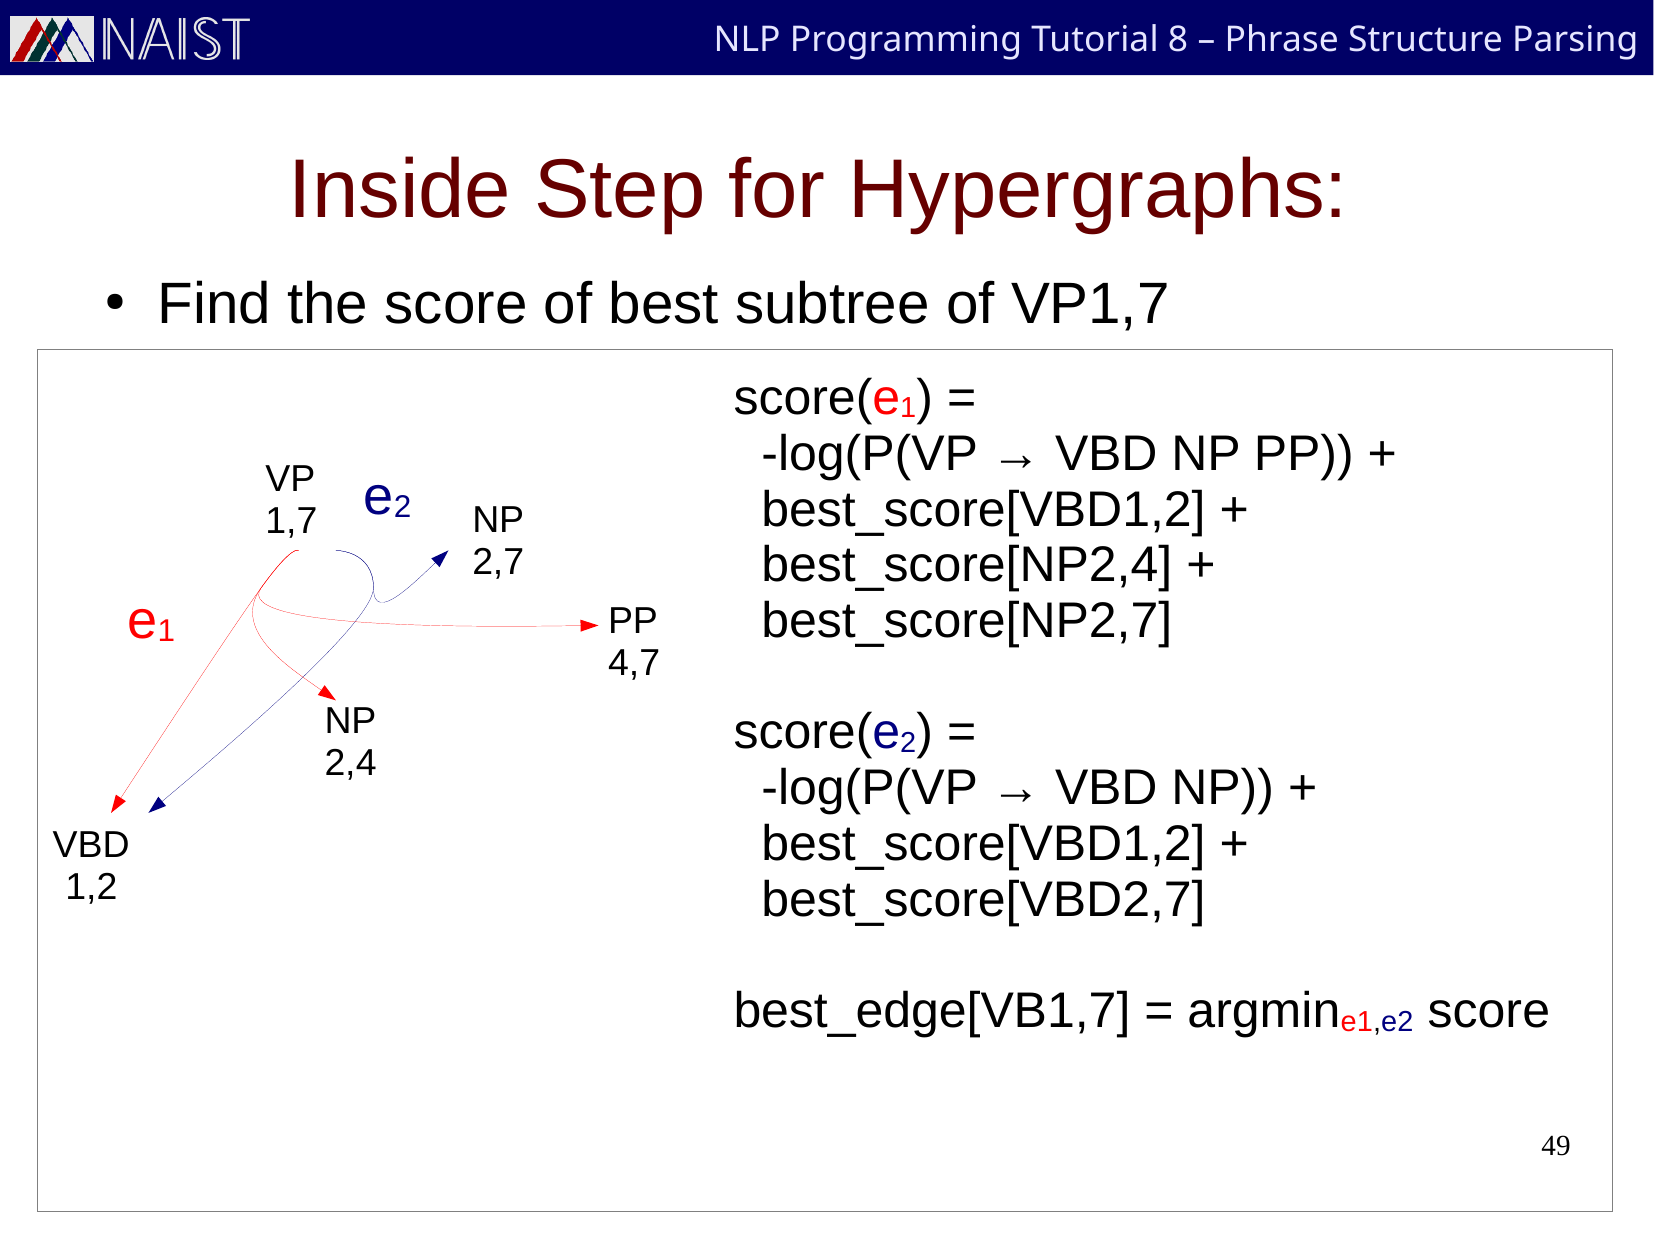

# Inside Step for Hypergraphs:
Find the score of best subtree of VP1,7
score(e1) =
 -log(P(VP → VBD NP PP)) +
 best_score[VBD1,2] +
 best_score[NP2,4] +
 best_score[NP2,7]
score(e2) =
 -log(P(VP → VBD NP)) +
 best_score[VBD1,2] +
 best_score[VBD2,7]
best_edge[VB1,7] = argmine1,e2 score
VP
1,7
e2
NP
2,7
e1
PP
4,7
NP
2,4
VBD
1,2
49